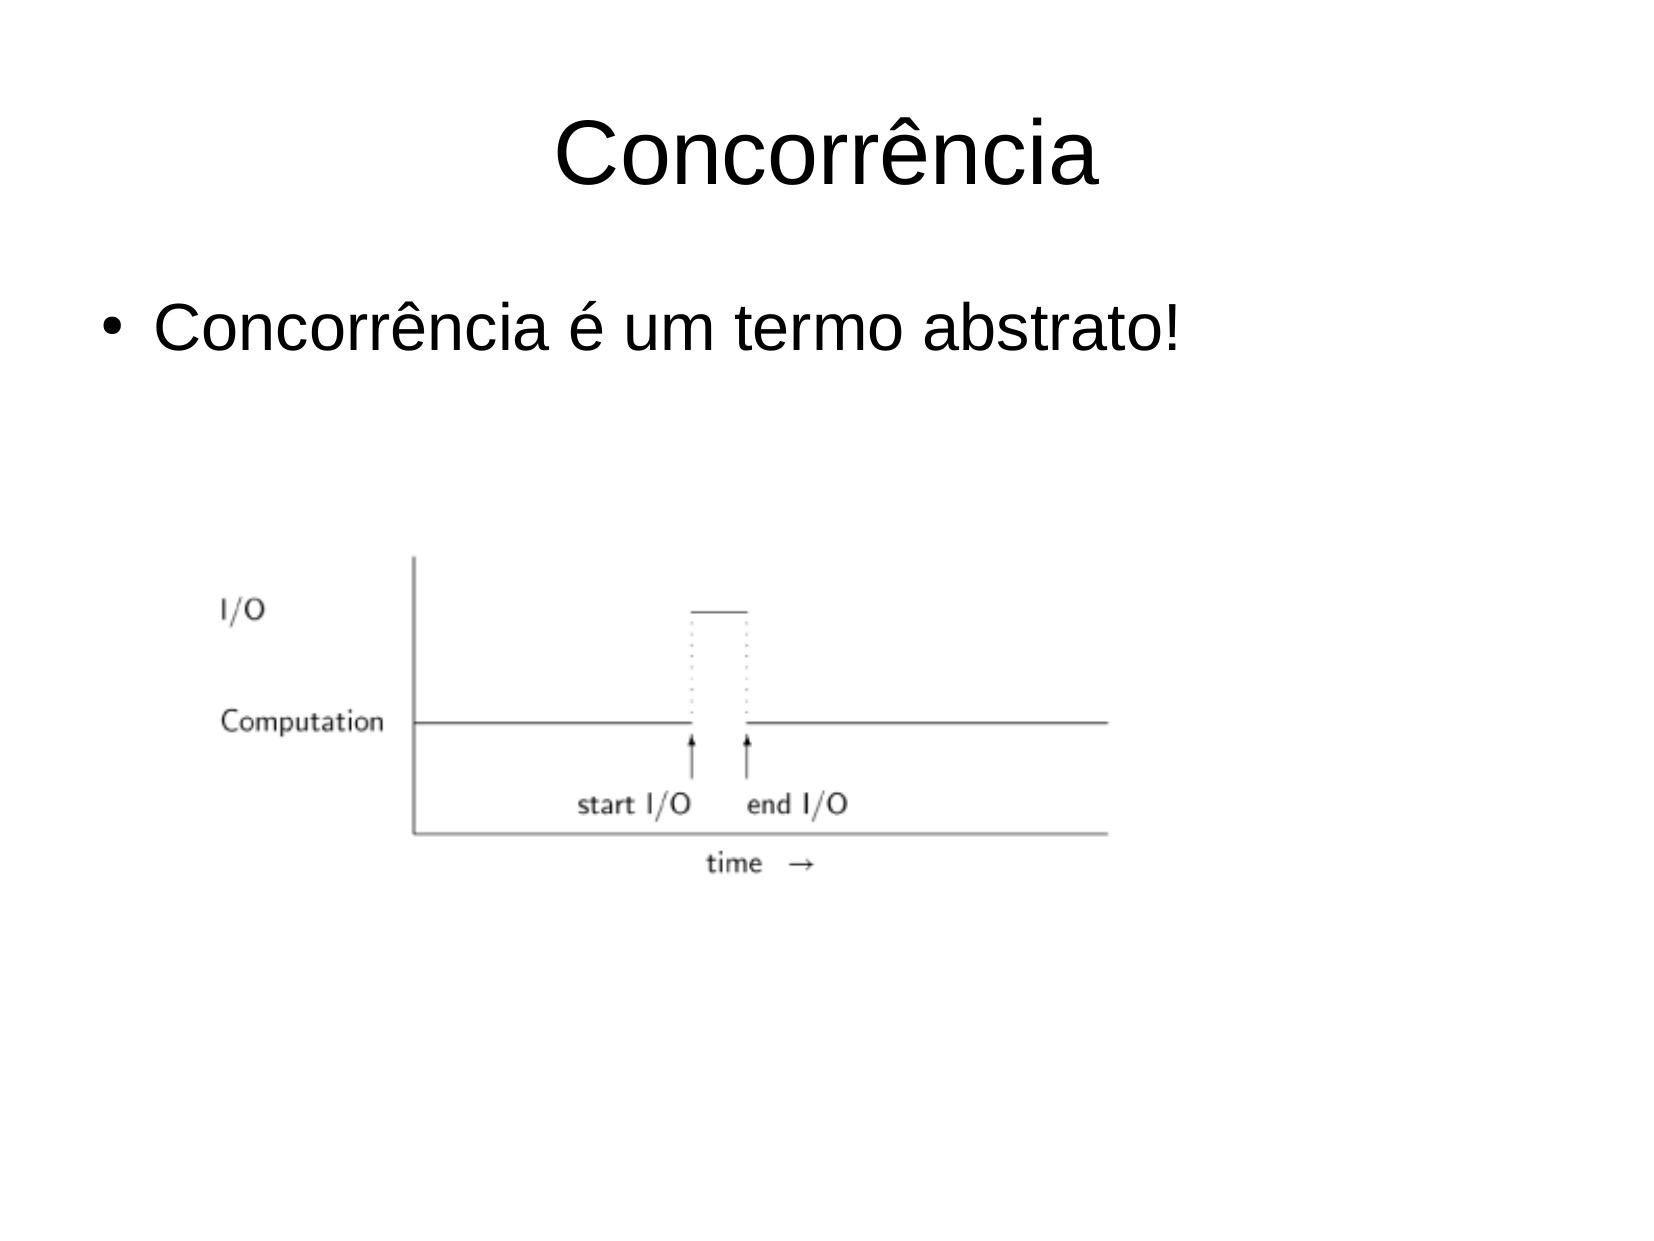

# Concorrência
Concorrência é um termo abstrato!